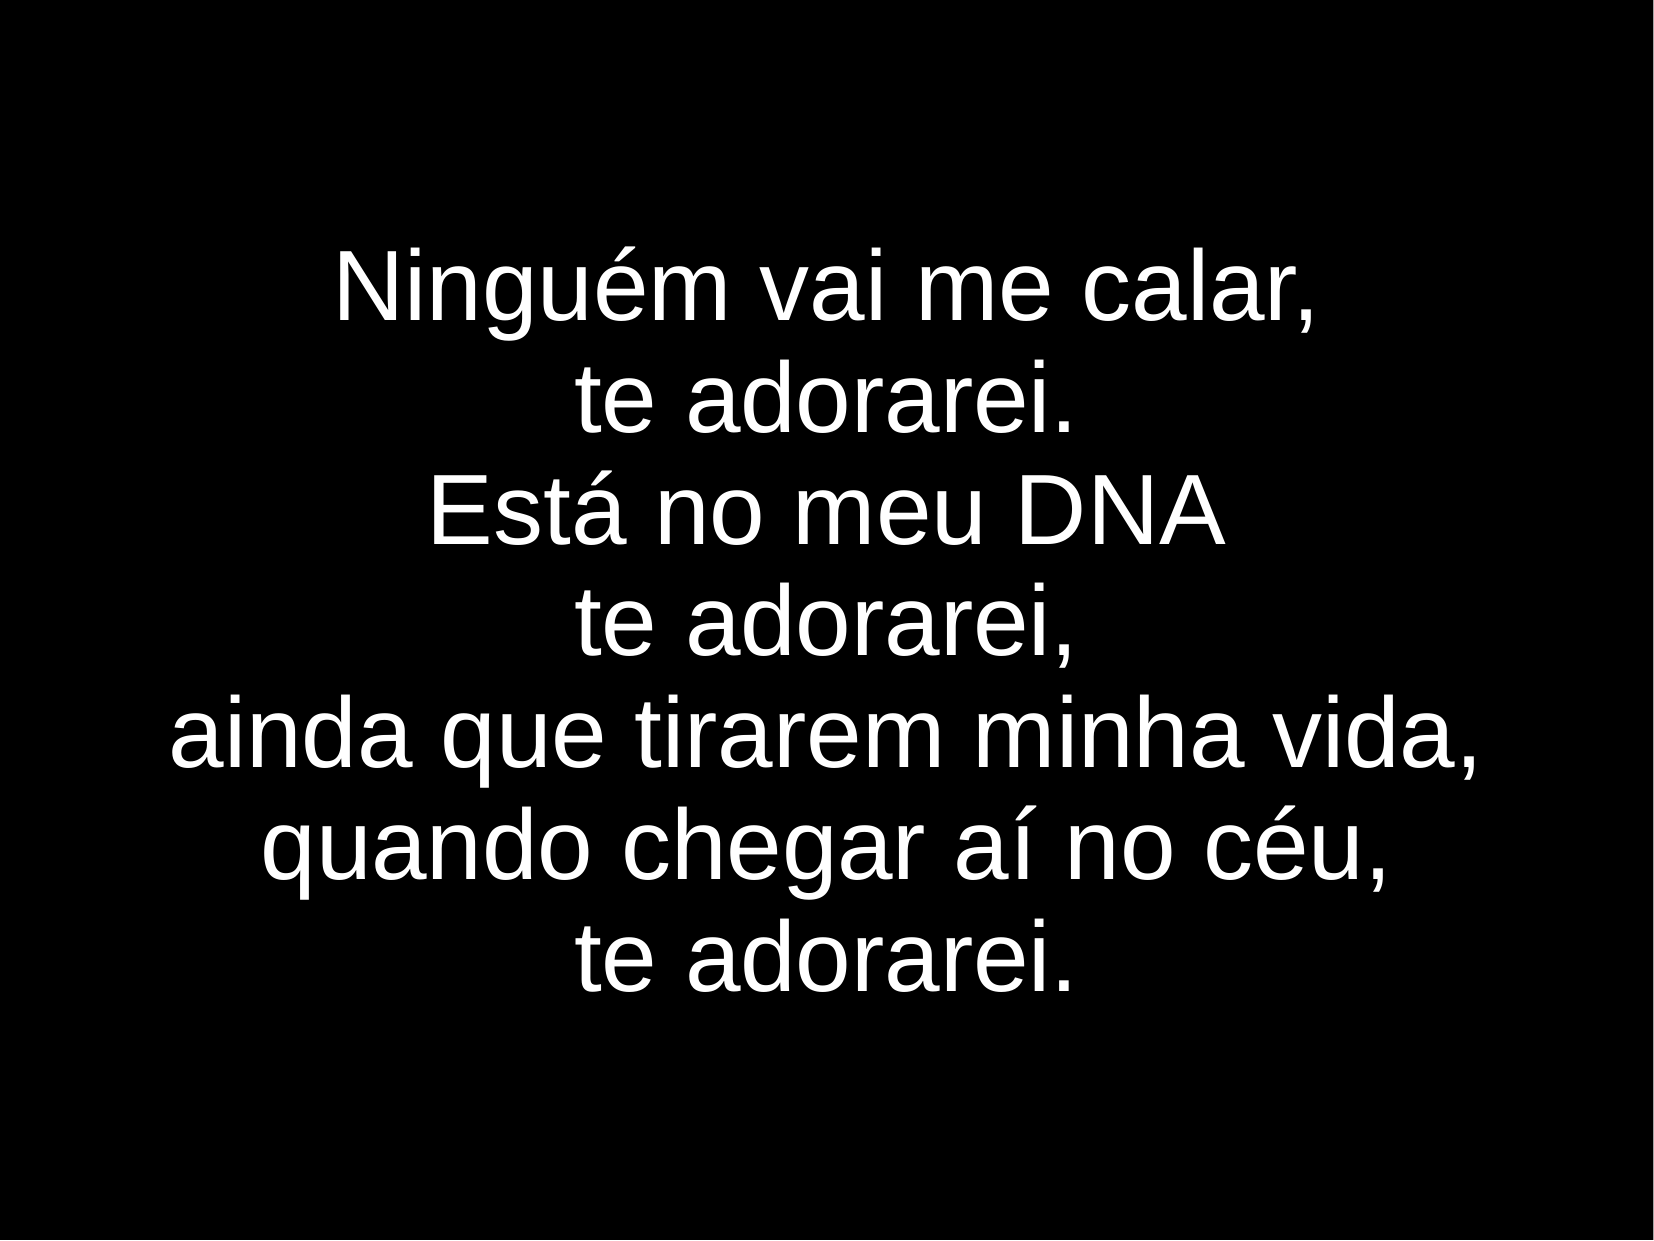

# Ninguém vai me calar,
te adorarei.
Está no meu DNA
te adorarei,
ainda que tirarem minha vida, quando chegar aí no céu,
te adorarei.